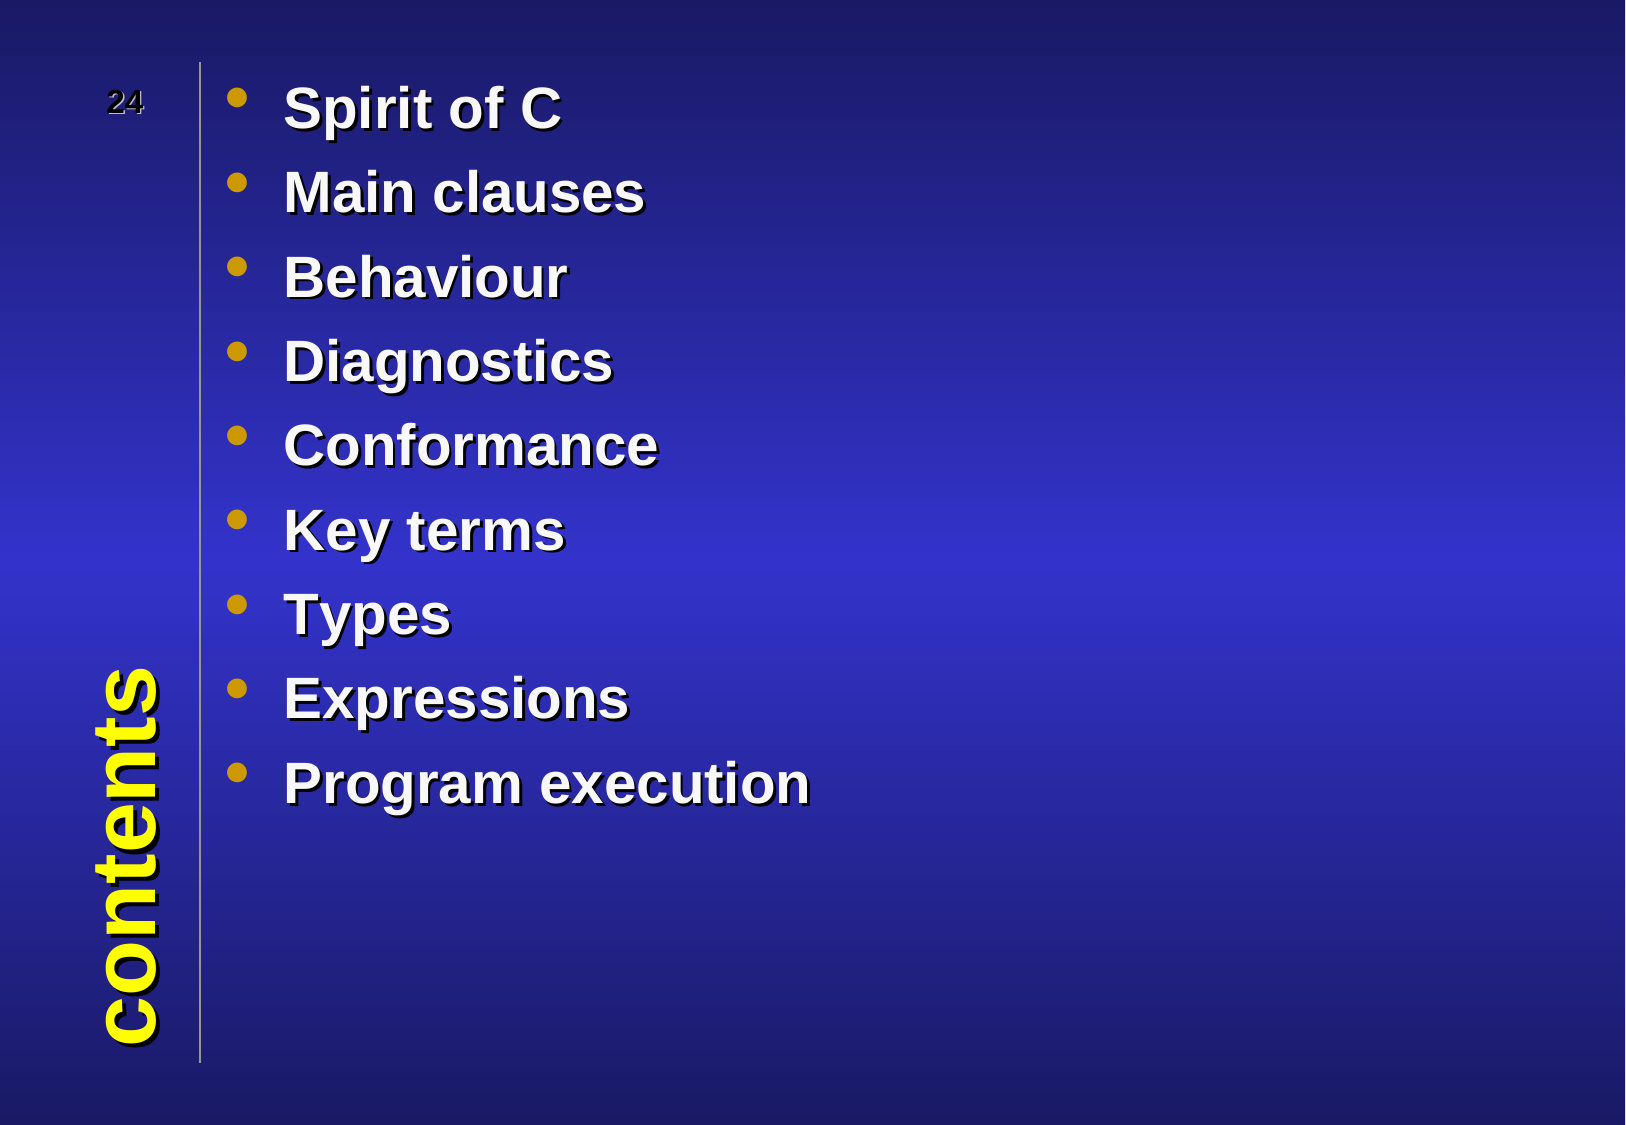

24
Spirit of C
Main clauses
Behaviour
Diagnostics
Conformance
Key terms
Types
Expressions
Program execution
# contents